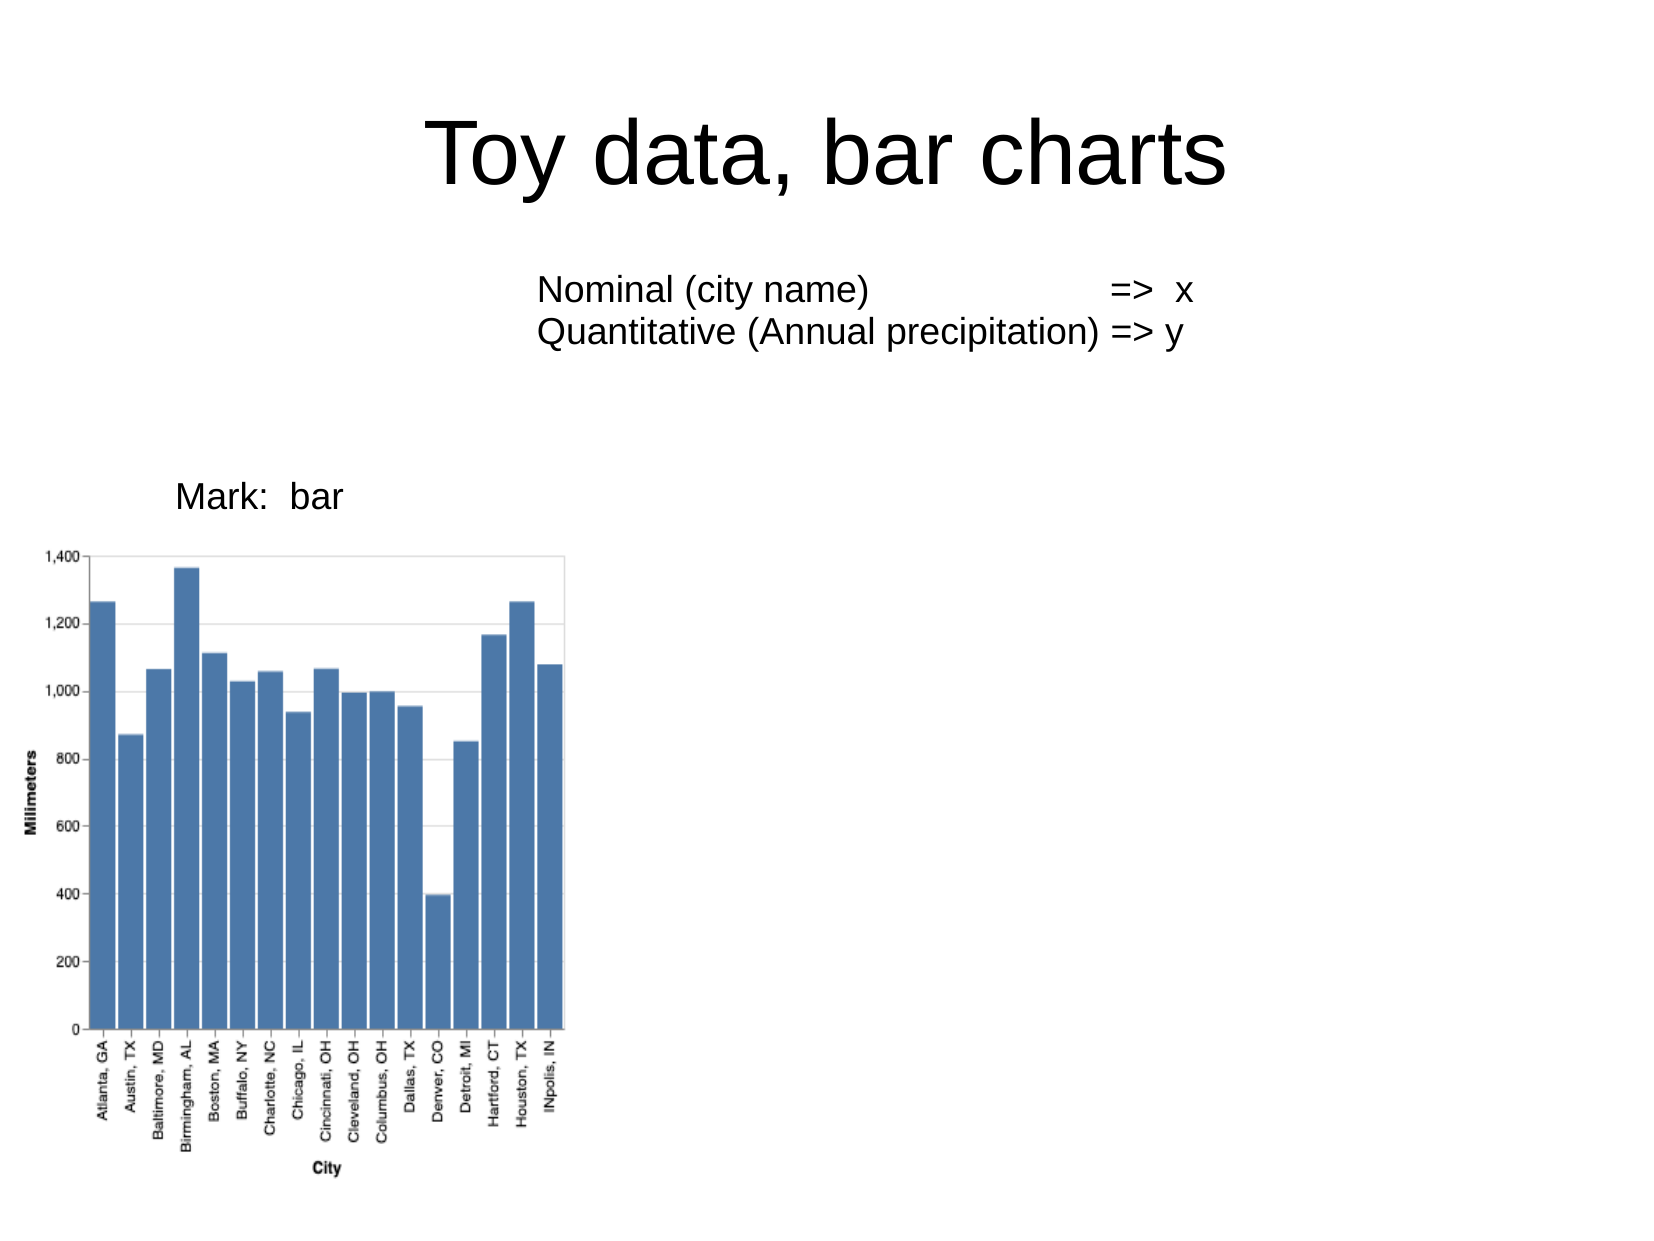

# Toy data, bar charts
Nominal (city name) => x
Quantitative (Annual precipitation) => y
 Mark: bar